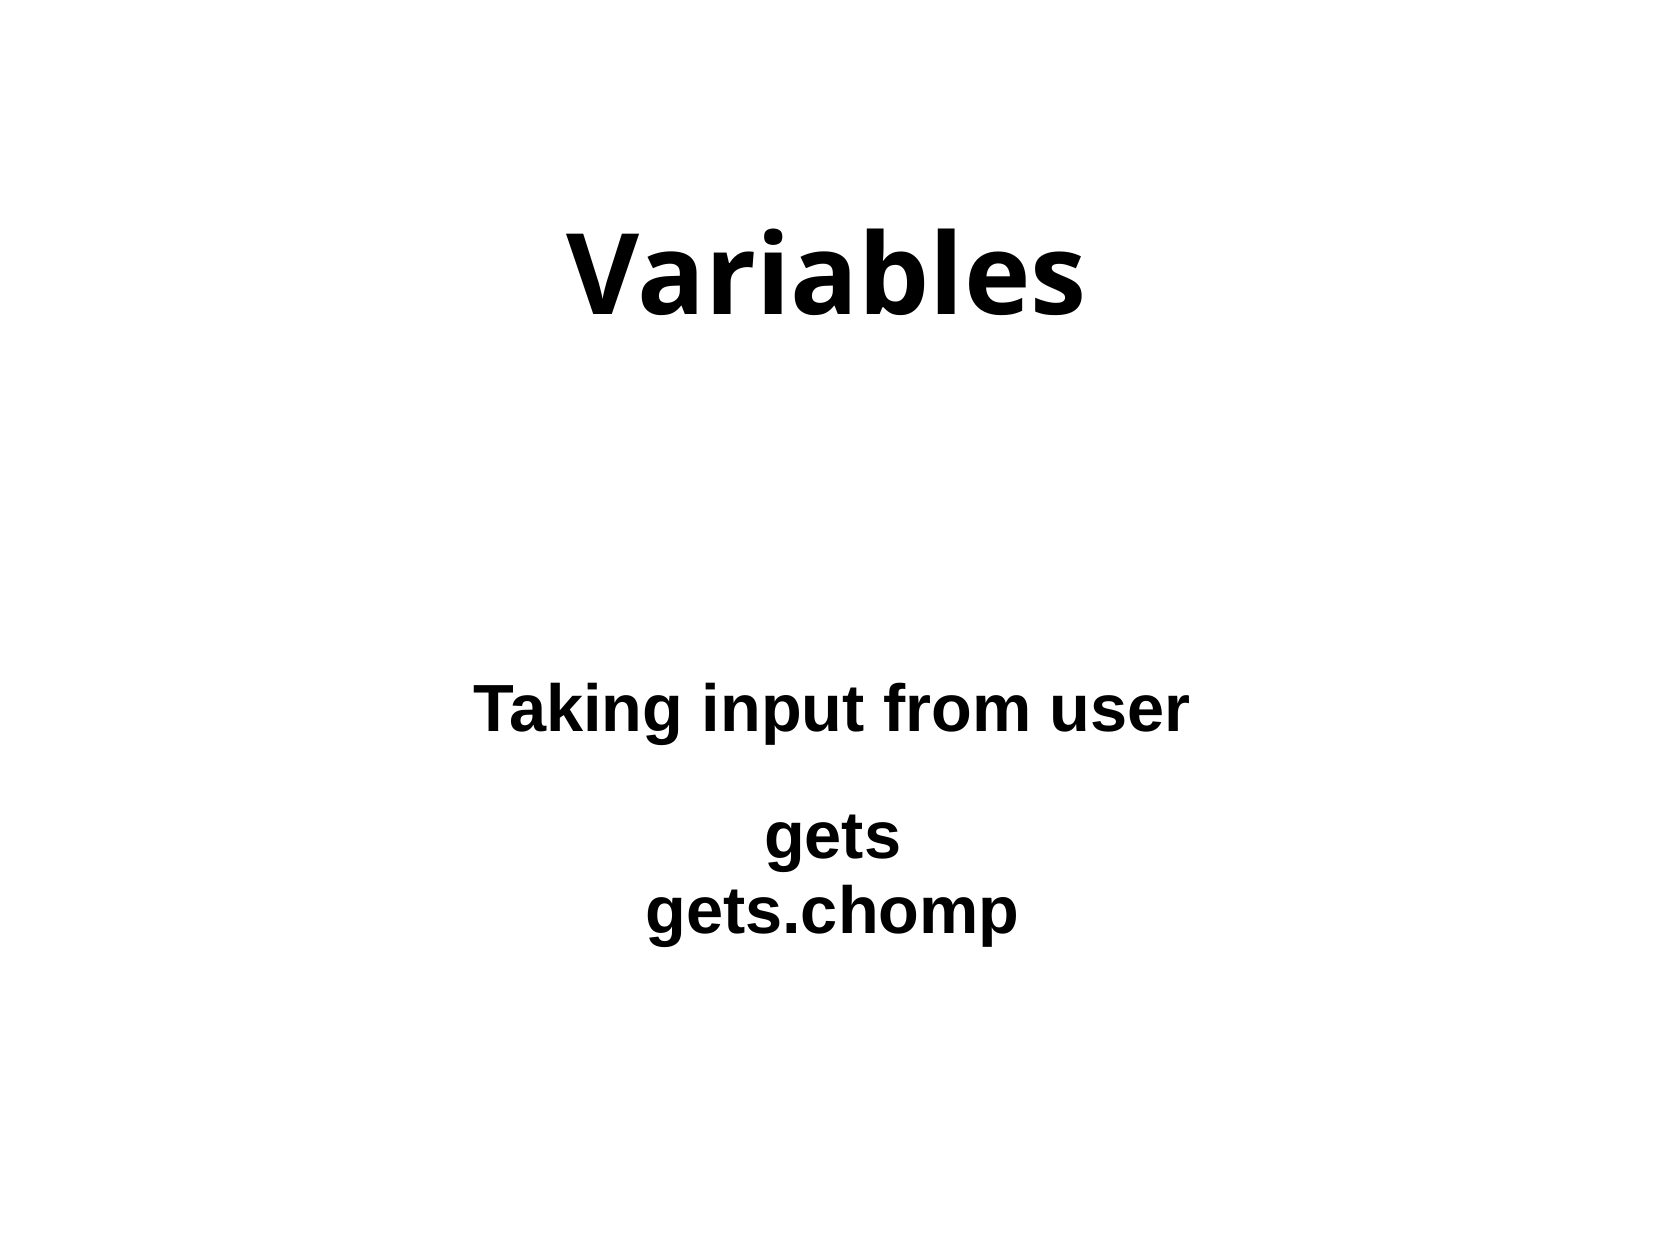

# Variables
Taking input from user
gets
gets.chomp